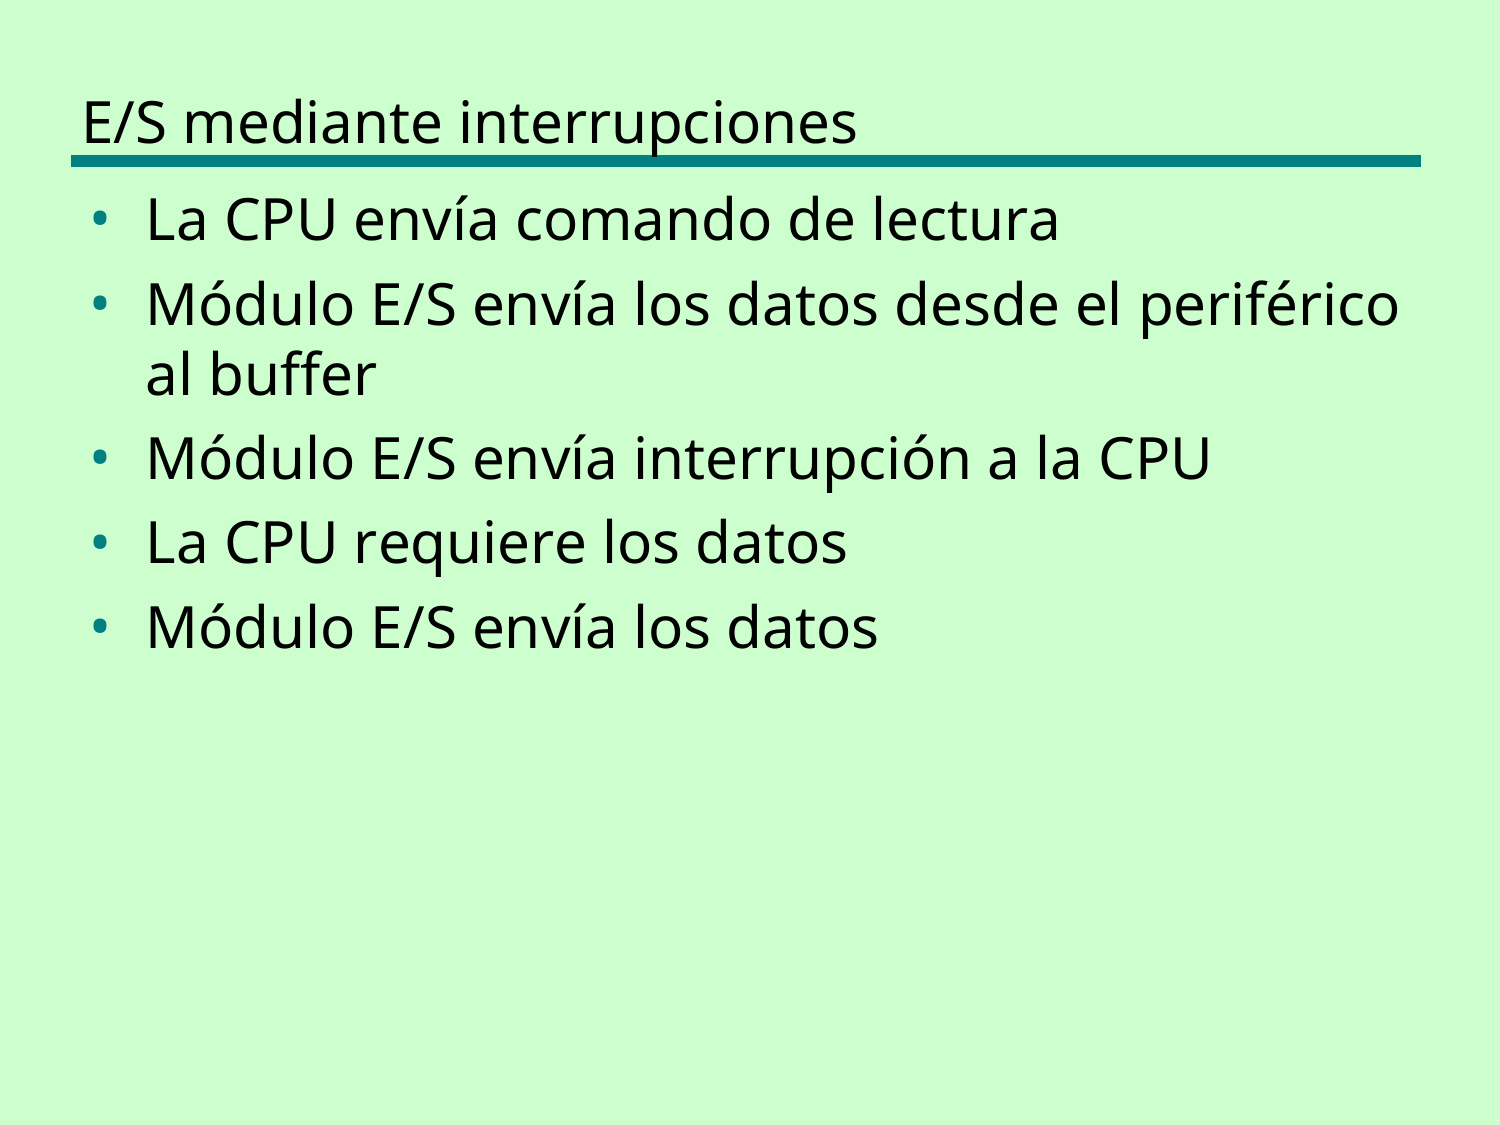

# E/S mediante interrupciones
La CPU envía comando de lectura
Módulo E/S envía los datos desde el periférico al buffer
Módulo E/S envía interrupción a la CPU
La CPU requiere los datos
Módulo E/S envía los datos